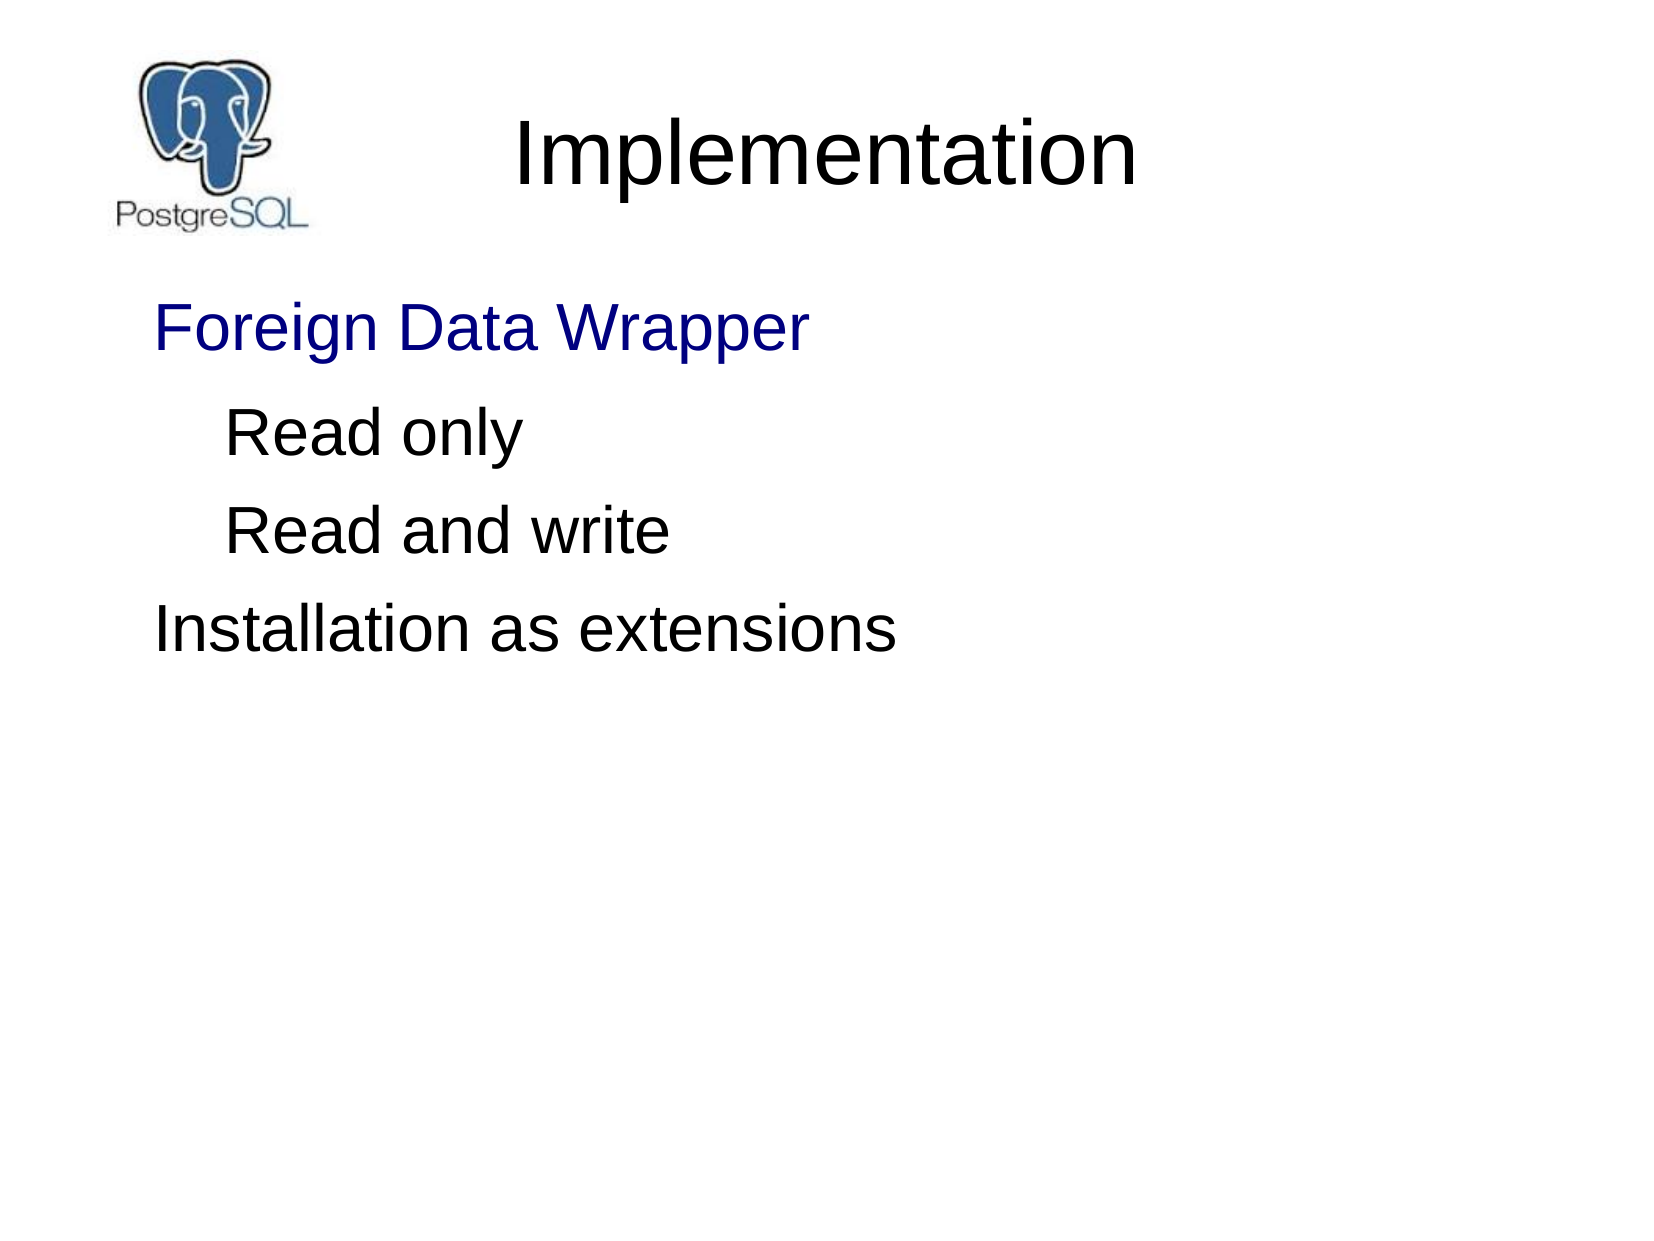

# Implementation
Foreign Data Wrapper
Read only
Read and write
Installation as extensions